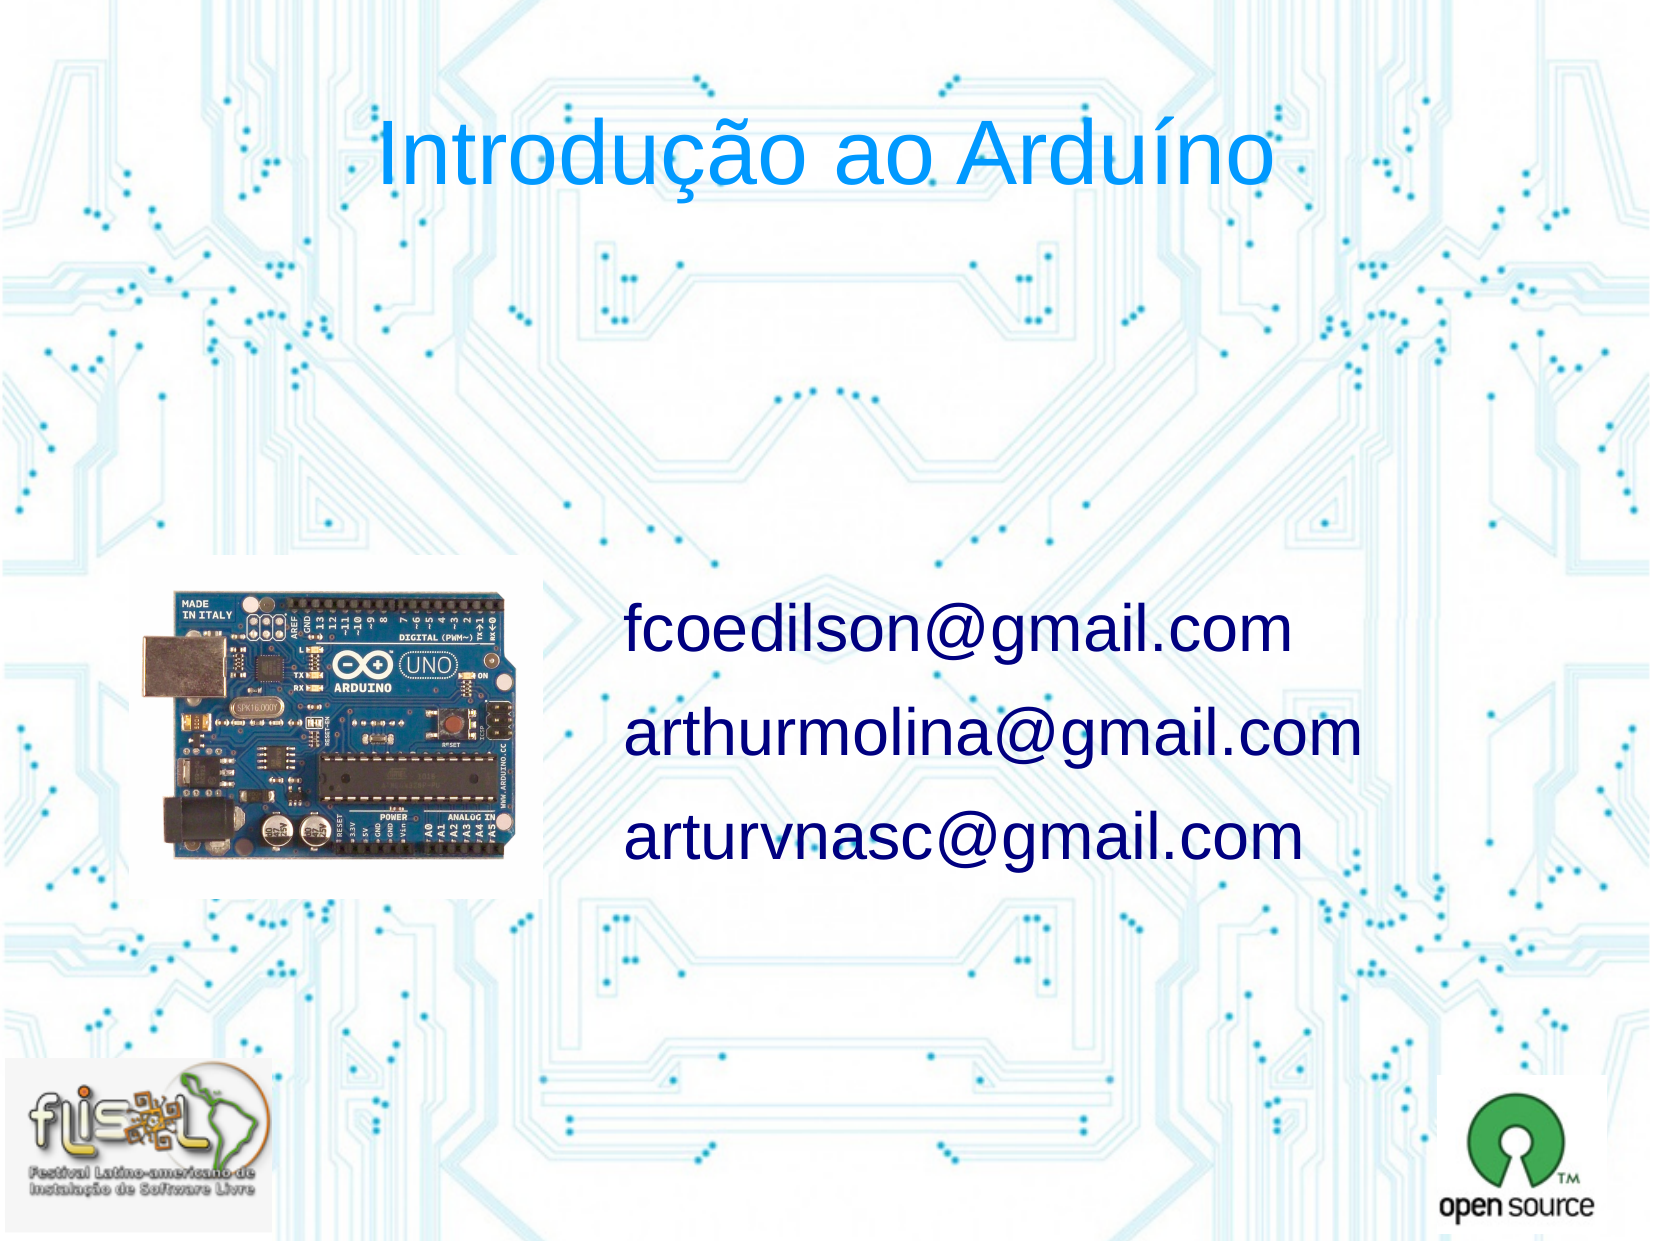

# Introdução ao Arduíno
fcoedilson@gmail.com
arthurmolina@gmail.com
arturvnasc@gmail.com